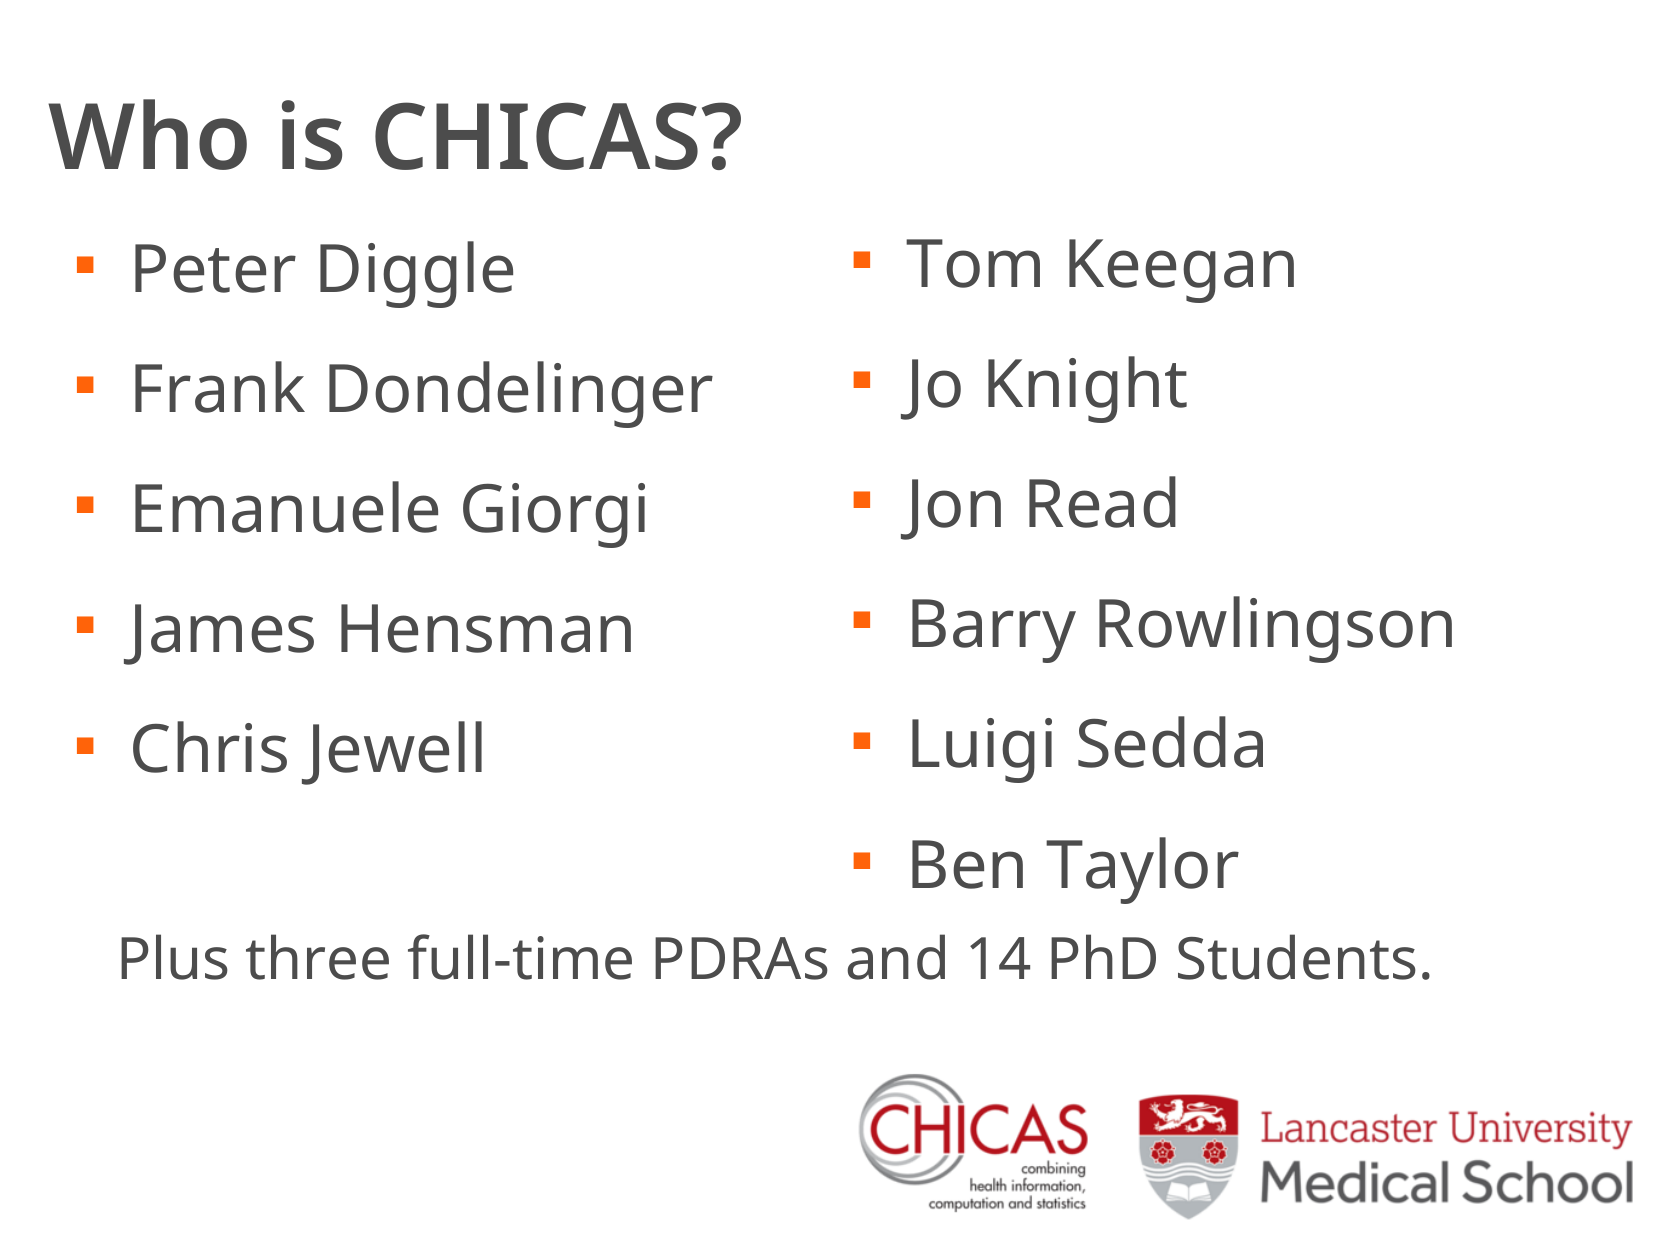

# Who is CHICAS?
Tom Keegan
Jo Knight
Jon Read
Barry Rowlingson
Luigi Sedda
Ben Taylor
Peter Diggle
Frank Dondelinger
Emanuele Giorgi
James Hensman
Chris Jewell
Plus three full-time PDRAs and 14 PhD Students.